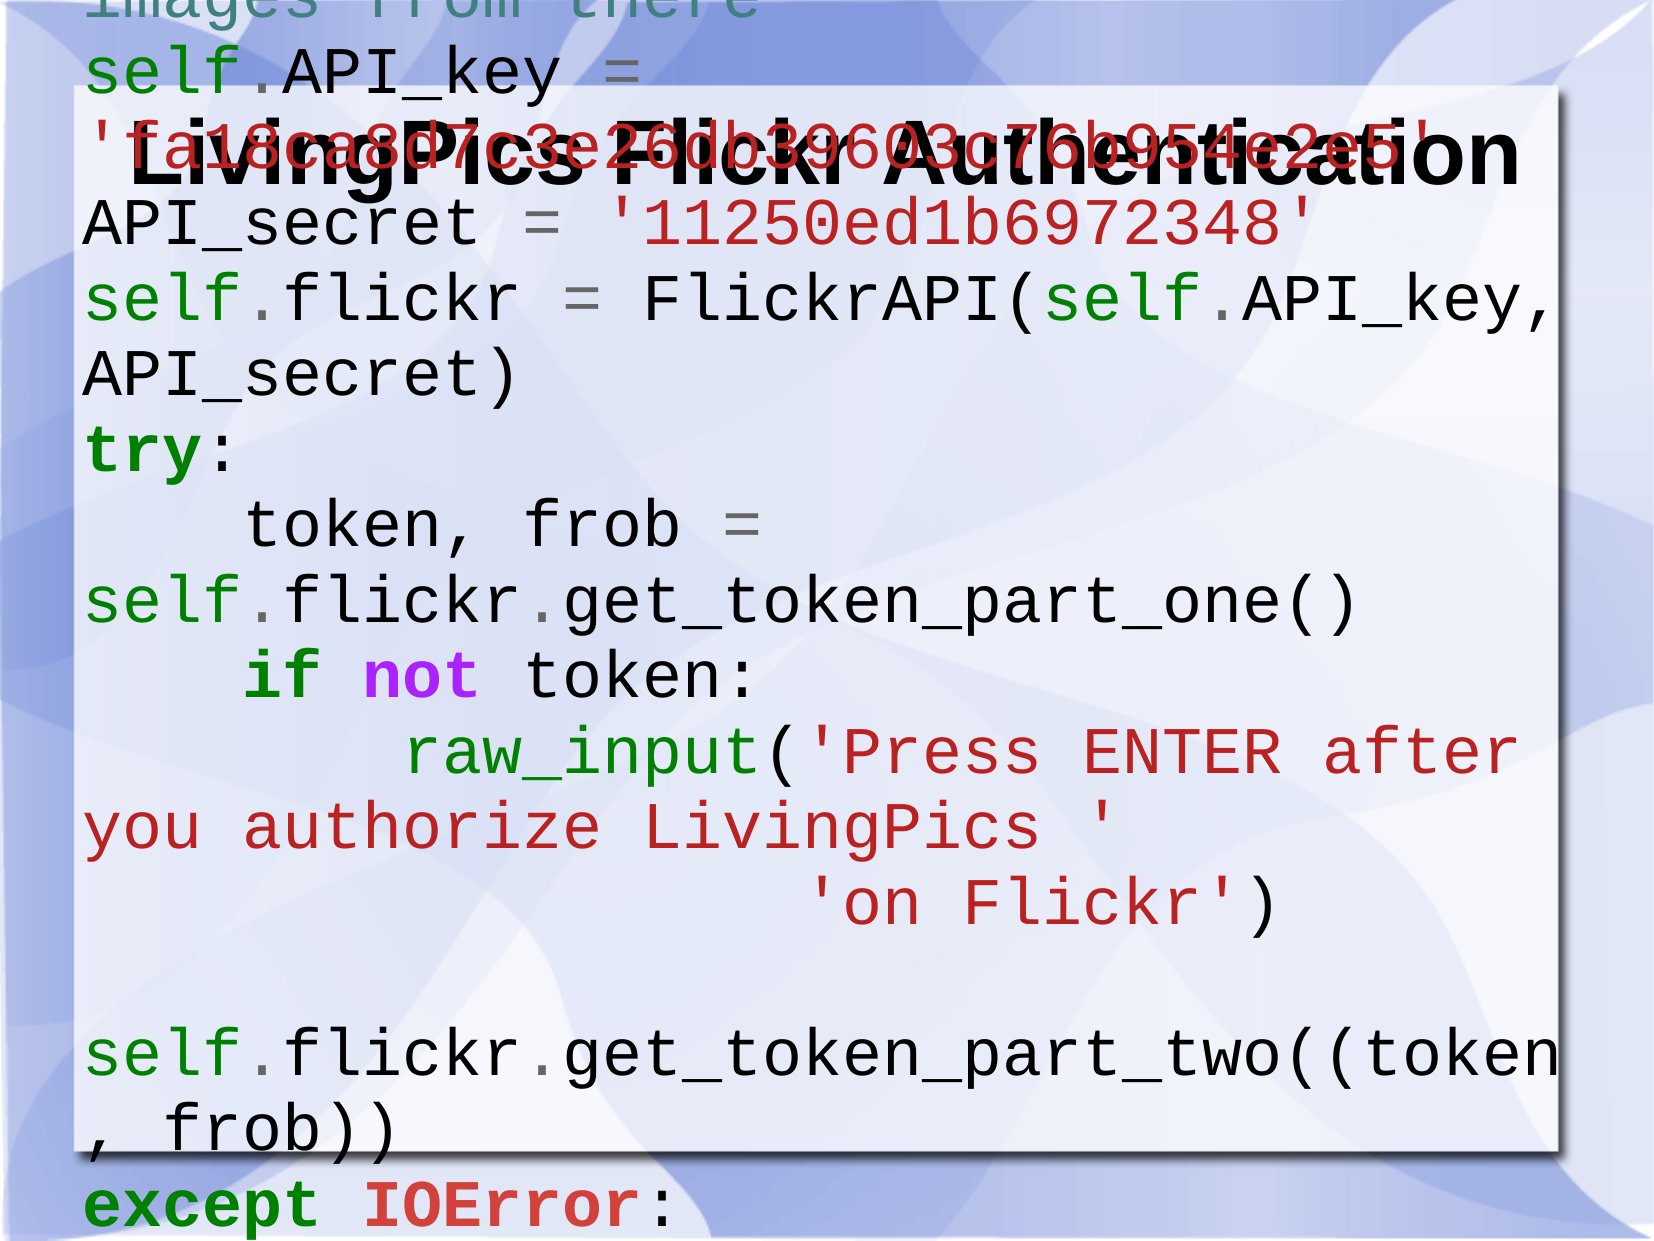

# Authenticate against Flickr for images from there self.API_key = 'fa18ca8d7c3e26db39603c76b954e2e5' API_secret = '11250ed1b6972348' self.flickr = FlickrAPI(self.API_key, API_secret) try: token, frob = self.flickr.get_token_part_one() if not token: raw_input('Press ENTER after you authorize LivingPics ' 'on Flickr') self.flickr.get_token_part_two((token, frob)) except IOError: print 'Warning: Unable to connect to Flickr'
# LivingPics Flickr Authentication